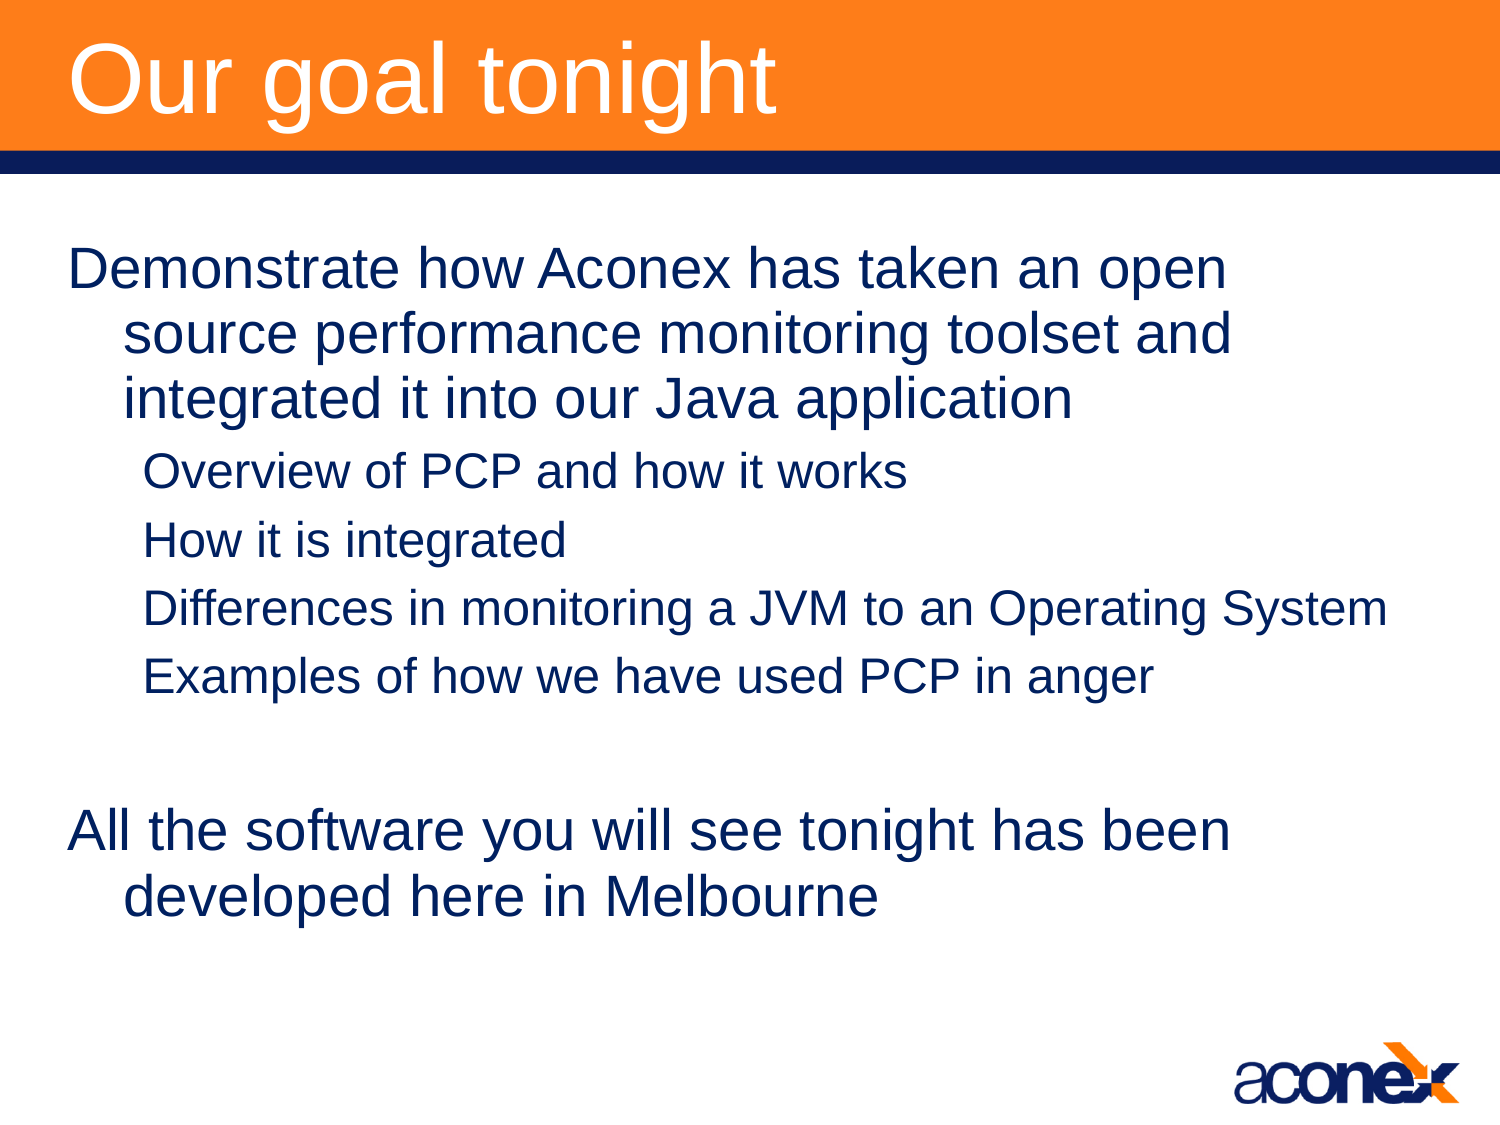

# Our goal tonight
Demonstrate how Aconex has taken an open source performance monitoring toolset and integrated it into our Java application
Overview of PCP and how it works
How it is integrated
Differences in monitoring a JVM to an Operating System
Examples of how we have used PCP in anger
All the software you will see tonight has been developed here in Melbourne